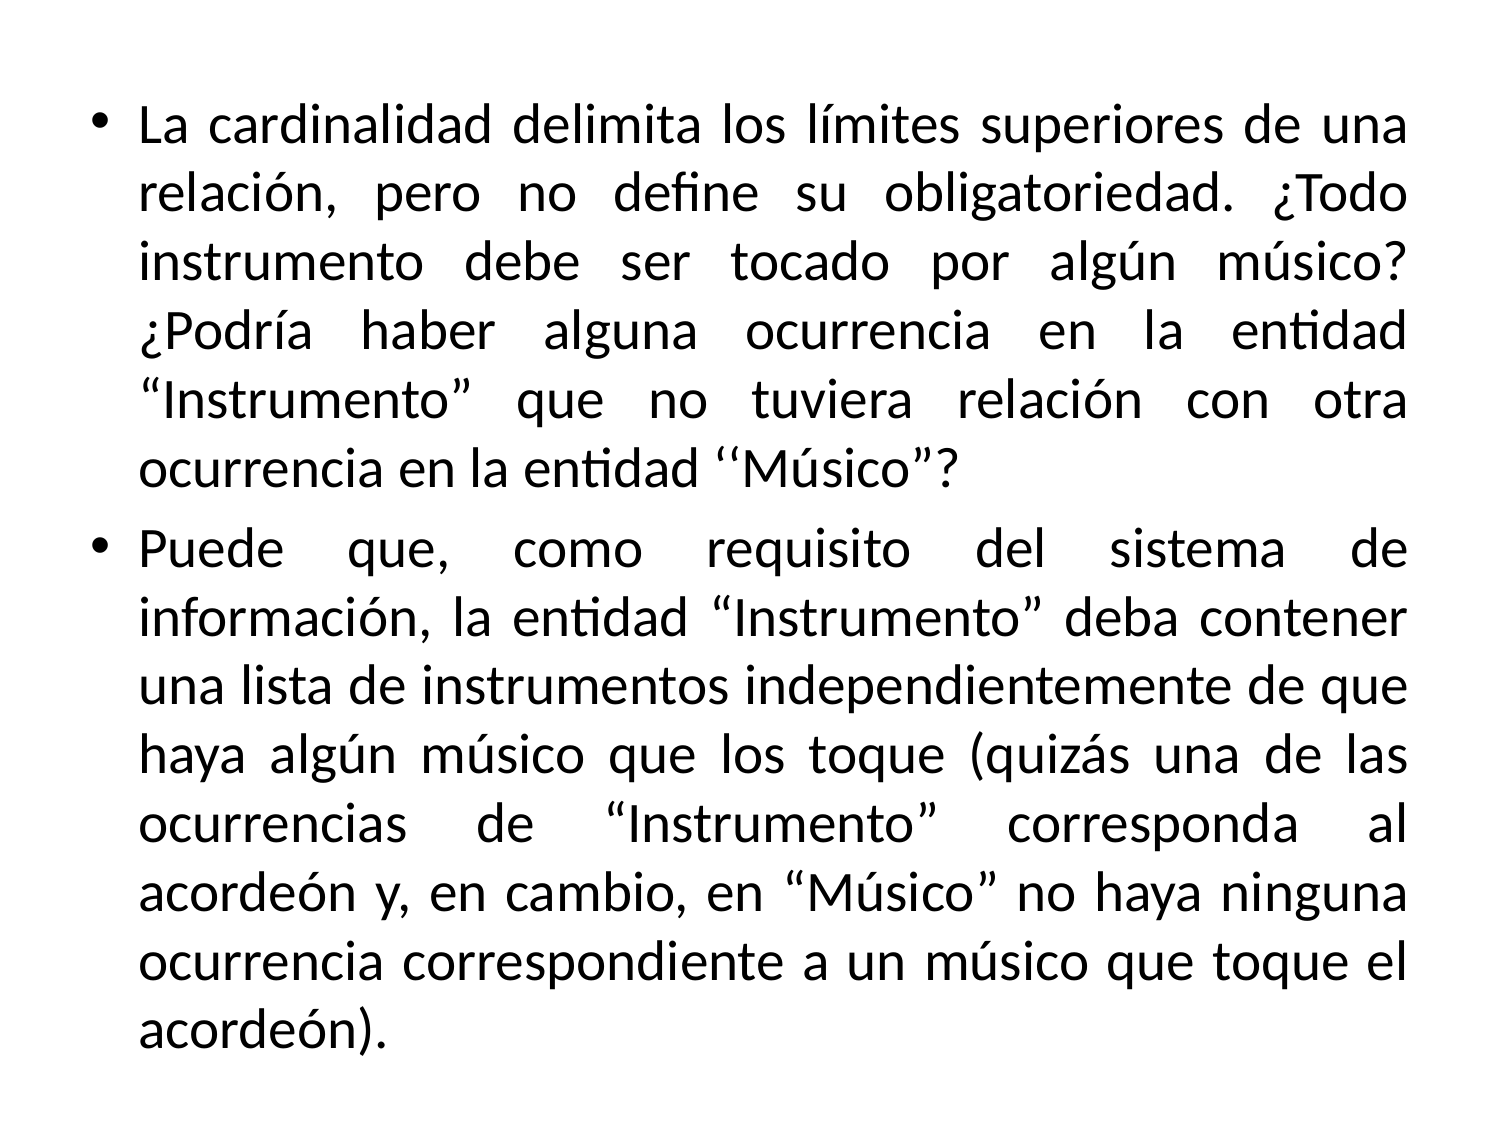

# La cardinalidad delimita los límites superiores de una relación, pero no define su obligatoriedad. ¿Todo instrumento debe ser tocado por algún músico? ¿Podría haber alguna ocurrencia en la entidad “Instrumento” que no tuviera relación con otra ocurrencia en la entidad ‘‘Músico”?
Puede que, como requisito del sistema de información, la entidad “Instrumento” deba contener una lista de instrumentos independientemente de que haya algún músico que los toque (quizás una de las ocurrencias de “Instrumento” corresponda al acordeón y, en cambio, en “Músico” no haya ninguna ocurrencia correspondiente a un músico que toque el acordeón).